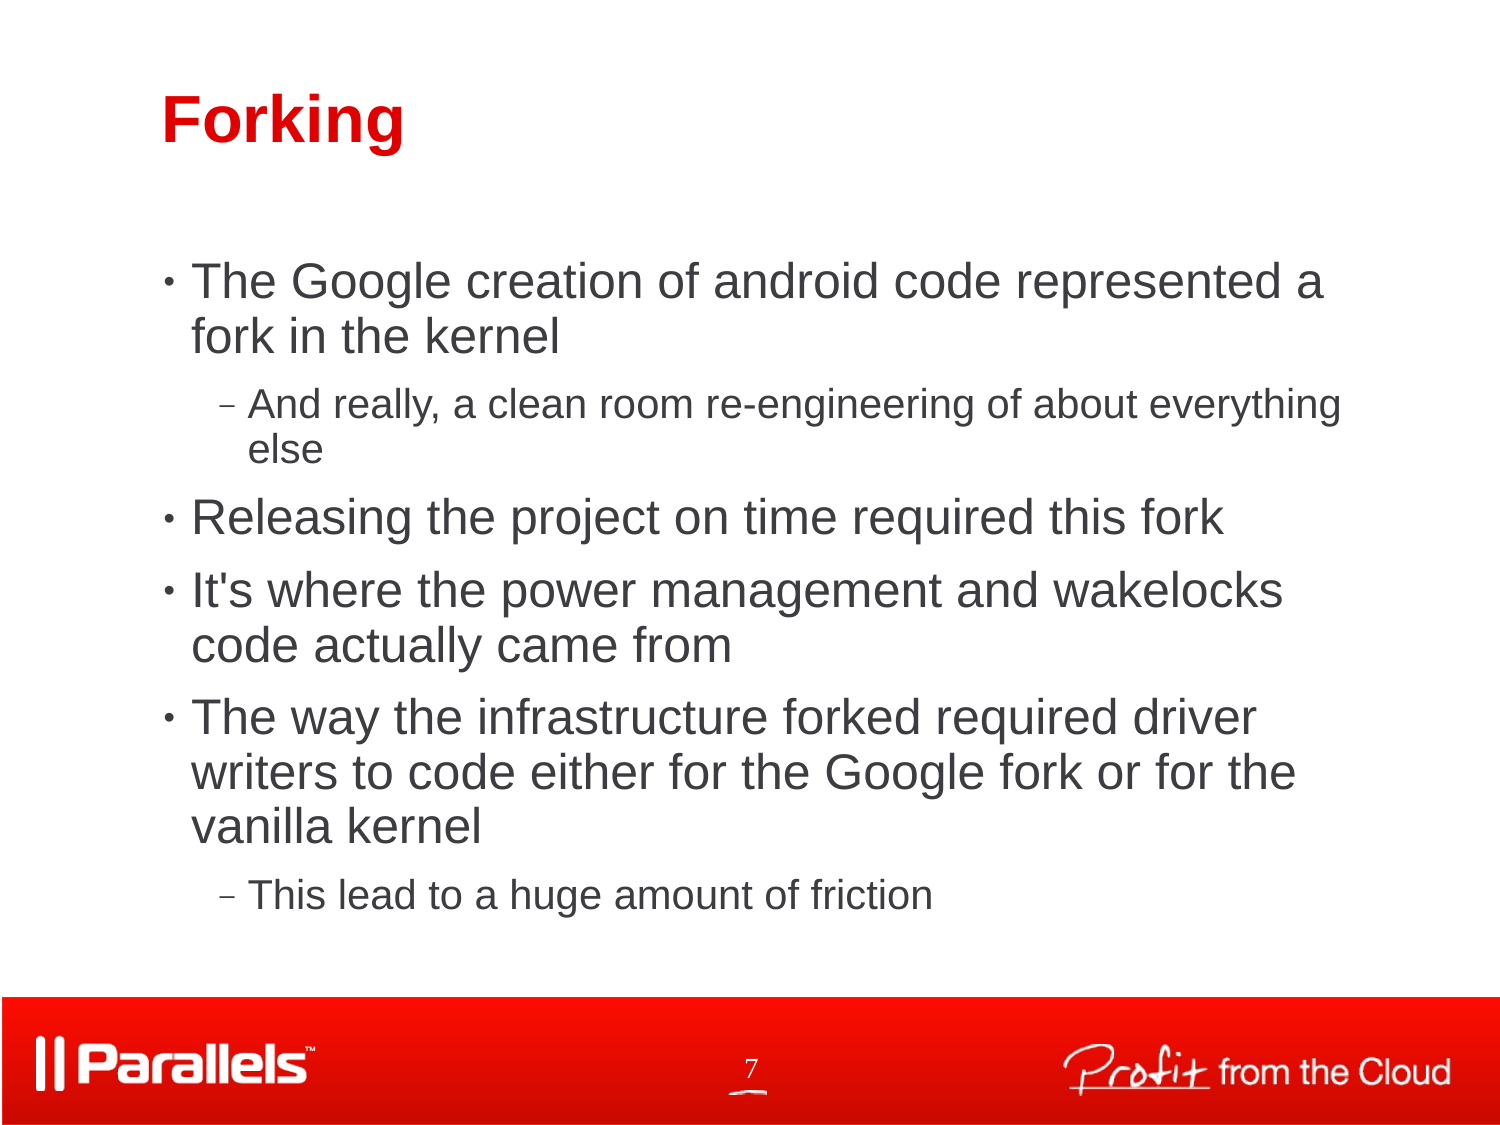

# Forking
The Google creation of android code represented a fork in the kernel
And really, a clean room re-engineering of about everything else
Releasing the project on time required this fork
It's where the power management and wakelocks code actually came from
The way the infrastructure forked required driver writers to code either for the Google fork or for the vanilla kernel
This lead to a huge amount of friction